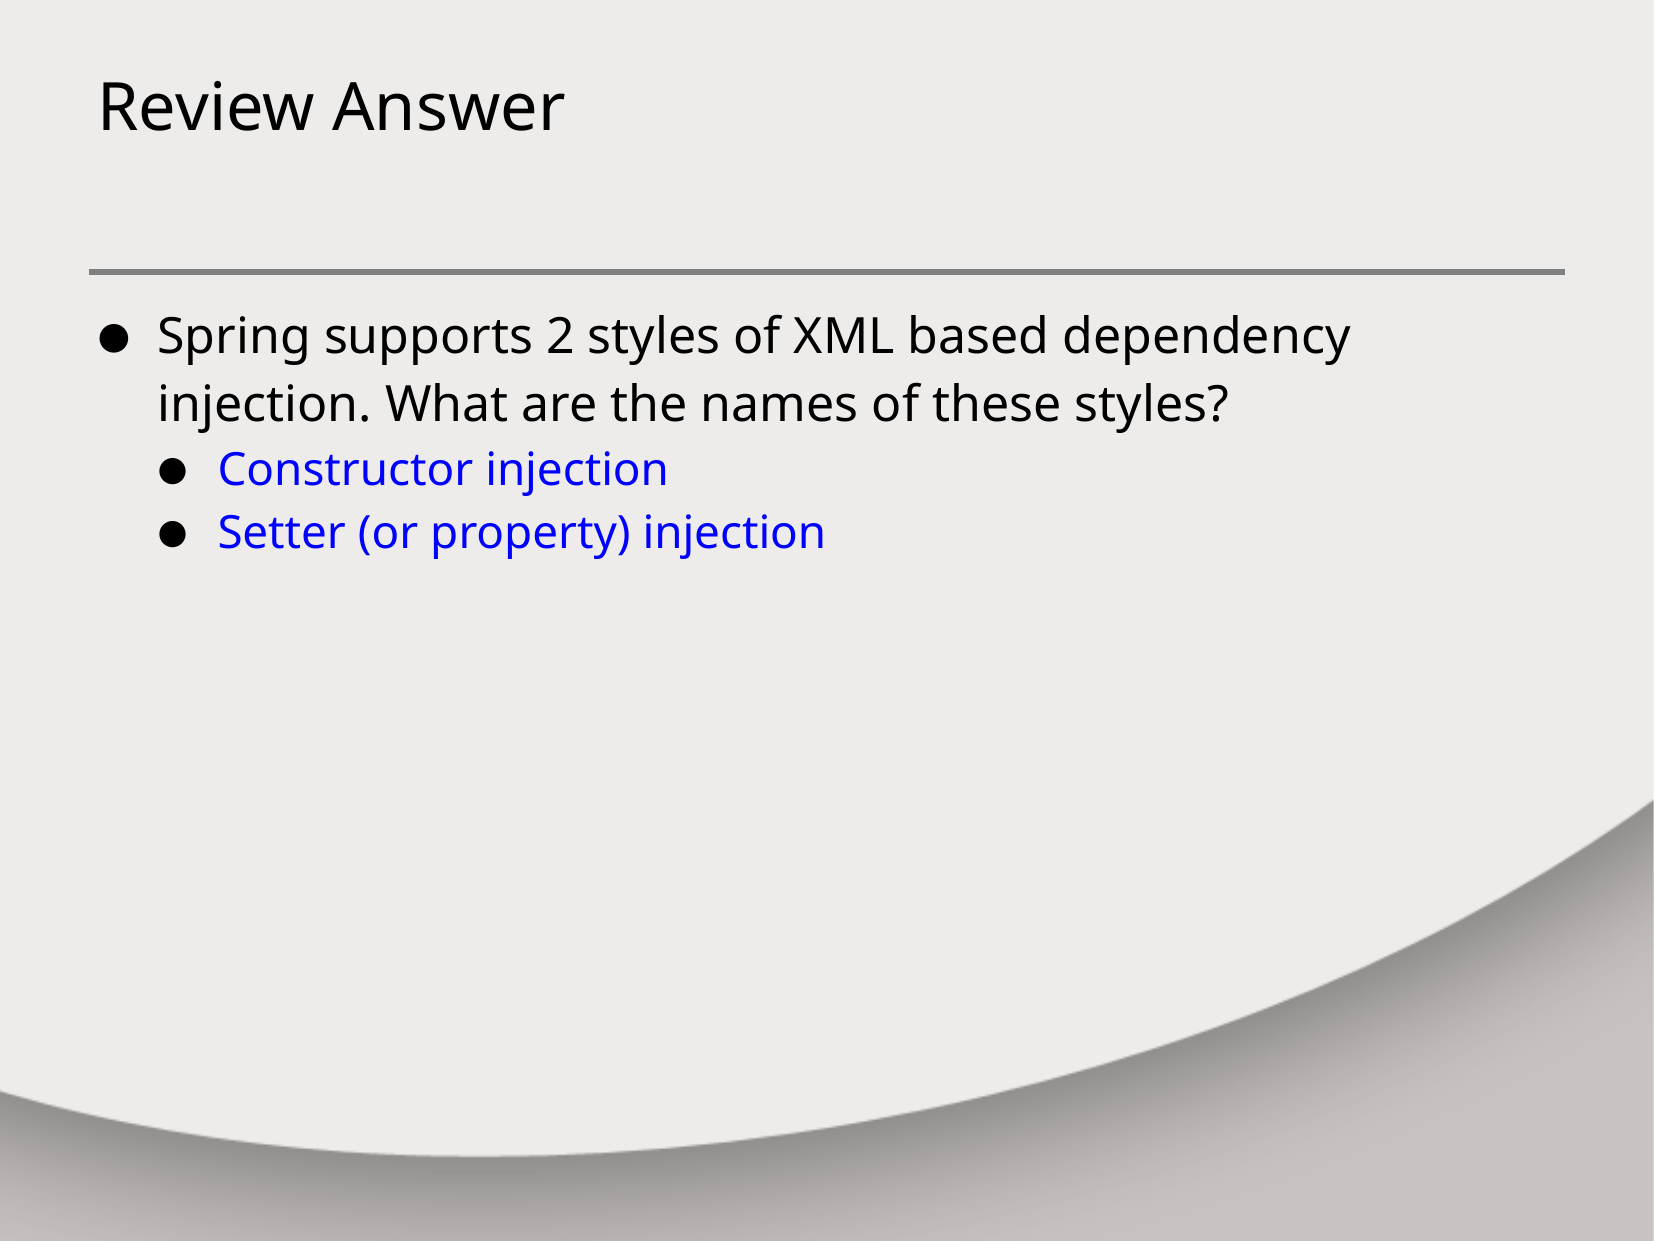

# Review Answer
Spring supports 2 styles of XML based dependency injection. What are the names of these styles?
Constructor injection
Setter (or property) injection